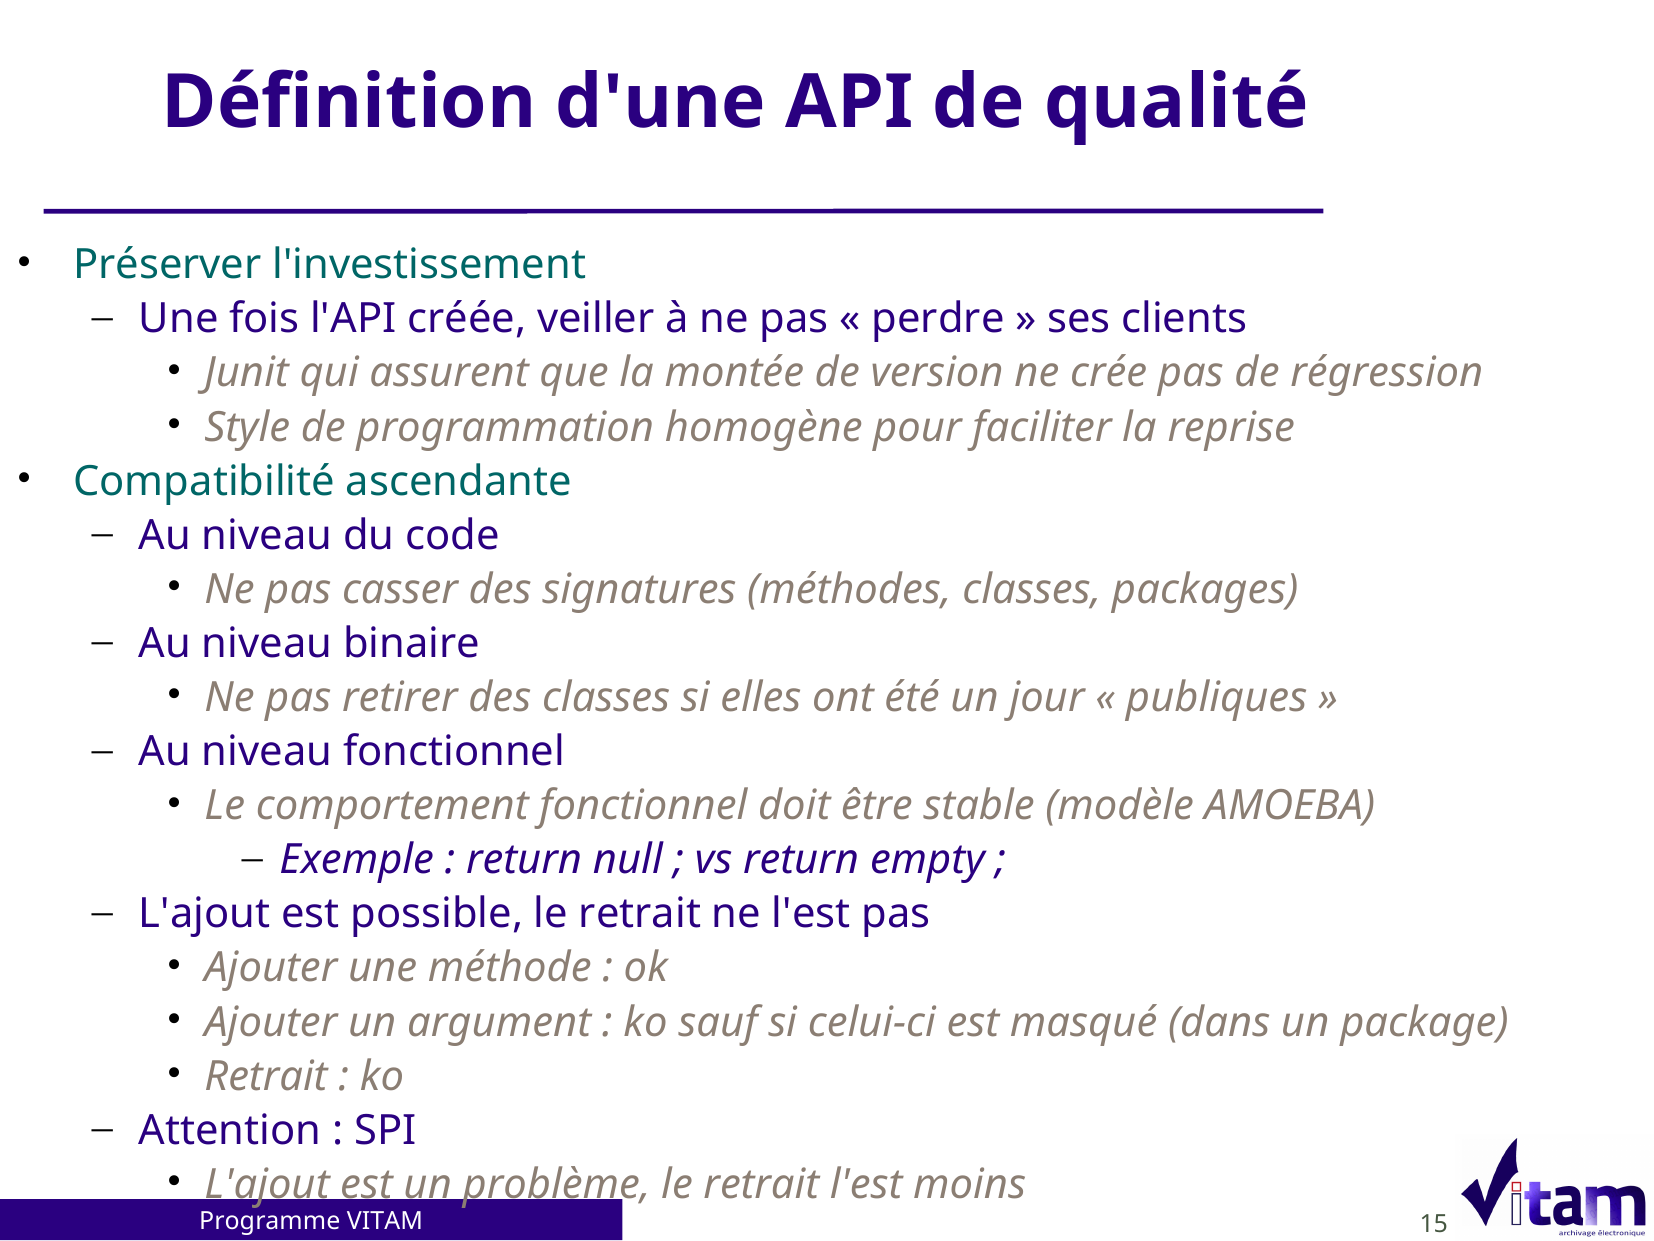

# Définition d'une API de qualité
Préserver l'investissement
Une fois l'API créée, veiller à ne pas « perdre » ses clients
Junit qui assurent que la montée de version ne crée pas de régression
Style de programmation homogène pour faciliter la reprise
Compatibilité ascendante
Au niveau du code
Ne pas casser des signatures (méthodes, classes, packages)
Au niveau binaire
Ne pas retirer des classes si elles ont été un jour « publiques »
Au niveau fonctionnel
Le comportement fonctionnel doit être stable (modèle AMOEBA)
Exemple : return null ; vs return empty ;
L'ajout est possible, le retrait ne l'est pas
Ajouter une méthode : ok
Ajouter un argument : ko sauf si celui-ci est masqué (dans un package)
Retrait : ko
Attention : SPI
L'ajout est un problème, le retrait l'est moins
15